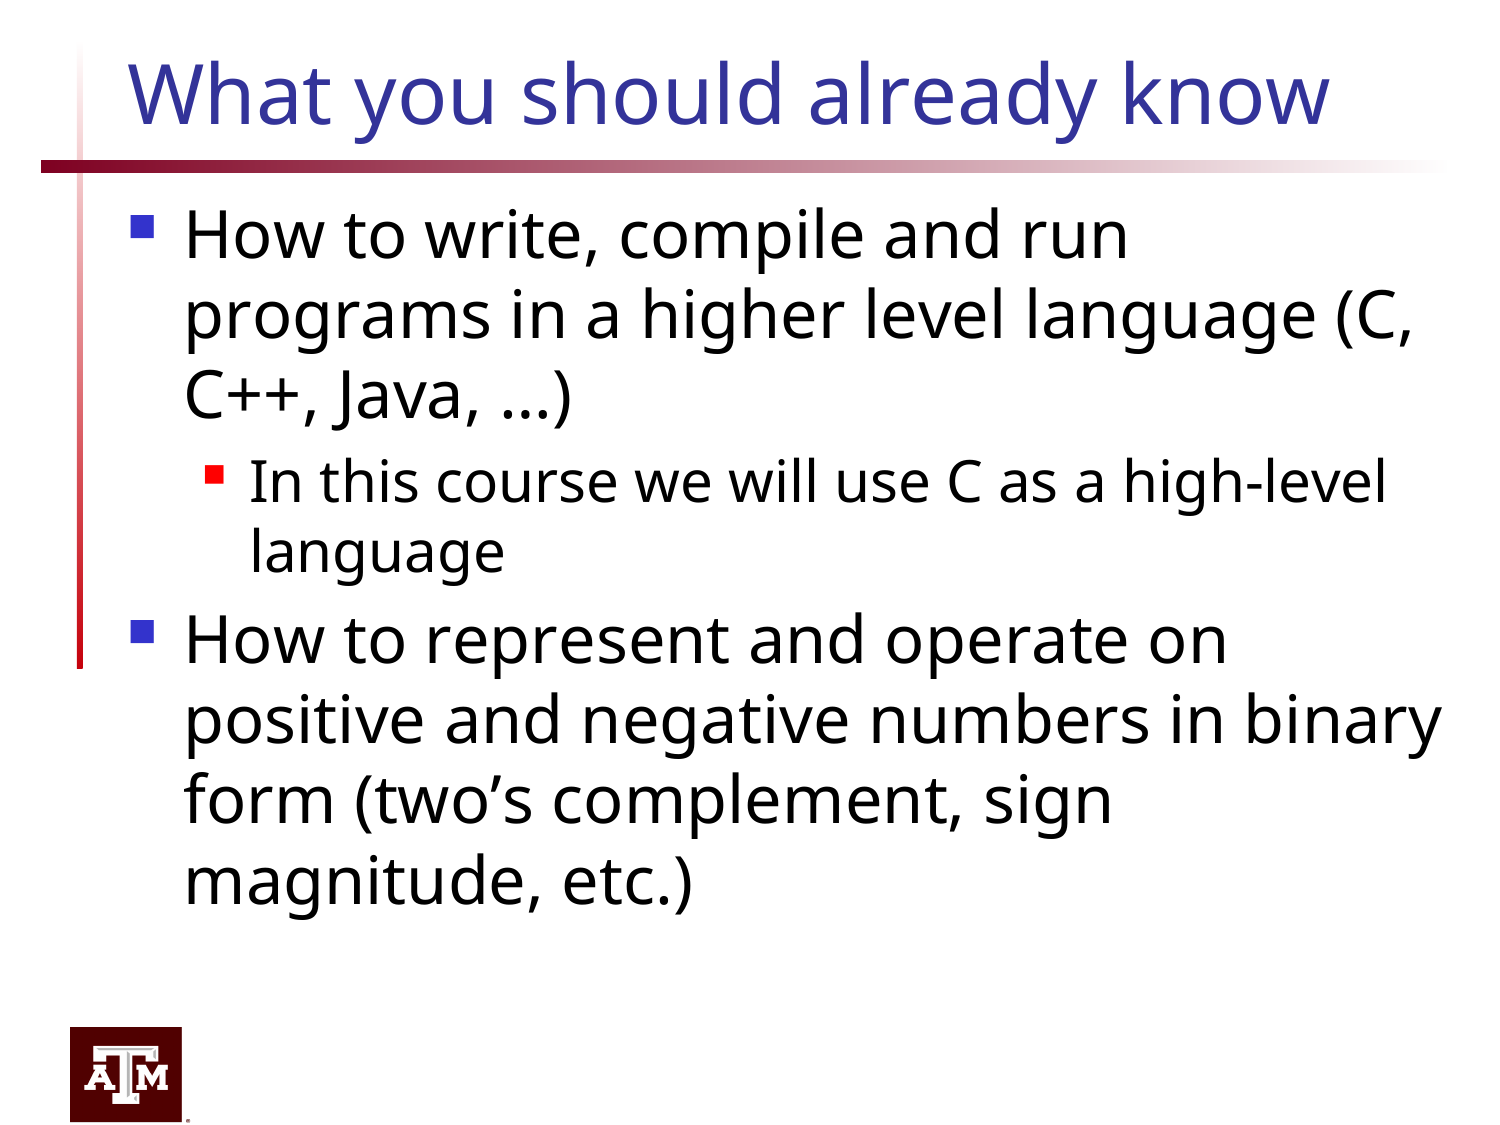

# What you should already know
How to write, compile and run programs in a higher level language (C, C++, Java, …)
In this course we will use C as a high-level language
How to represent and operate on positive and negative numbers in binary form (two’s complement, sign magnitude, etc.)